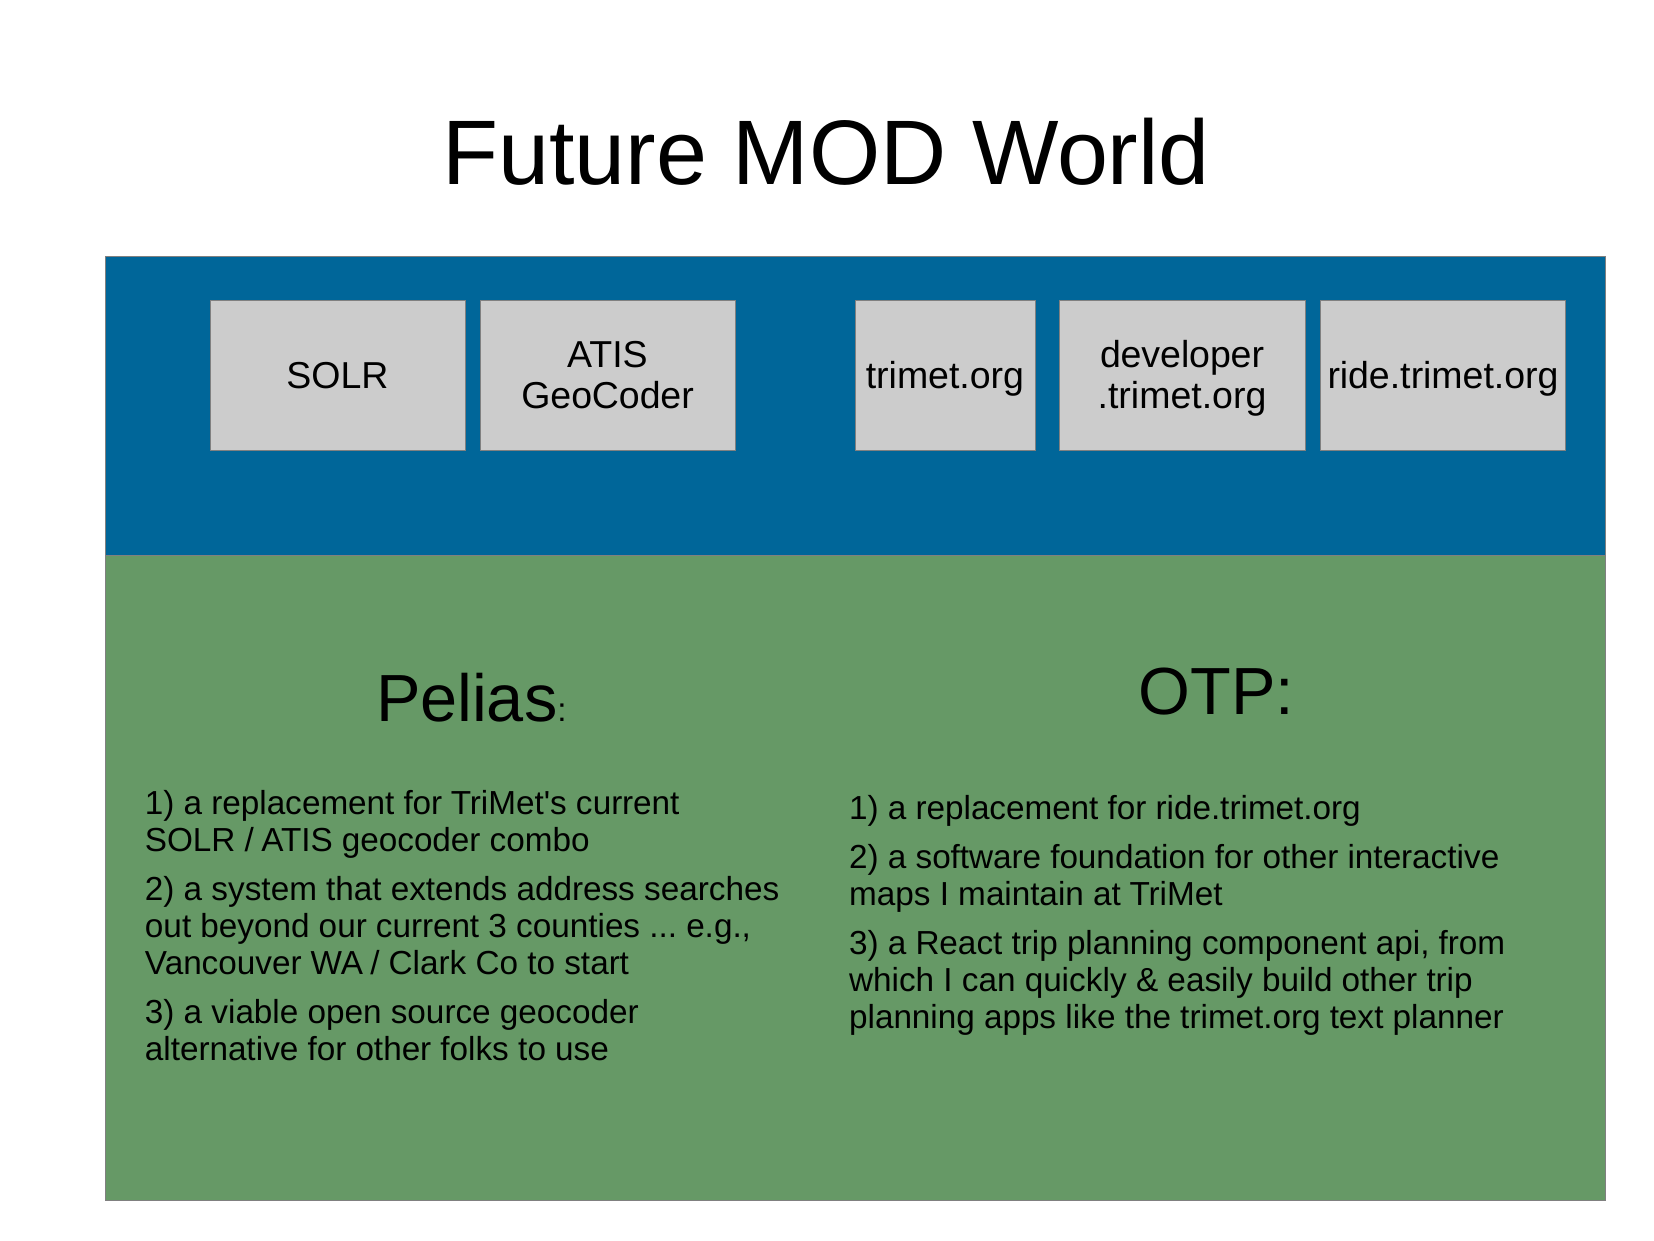

# Future MOD World
SOLR
ATIS
GeoCoder
trimet.org
developer
.trimet.org
ride.trimet.org
OTP:
1) a replacement for ride.trimet.org
2) a software foundation for other interactive maps I maintain at TriMet
3) a React trip planning component api, from which I can quickly & easily build other trip planning apps like the trimet.org text planner
Pelias:
1) a replacement for TriMet's current SOLR / ATIS geocoder combo
2) a system that extends address searches out beyond our current 3 counties ... e.g., Vancouver WA / Clark Co to start
3) a viable open source geocoder alternative for other folks to use